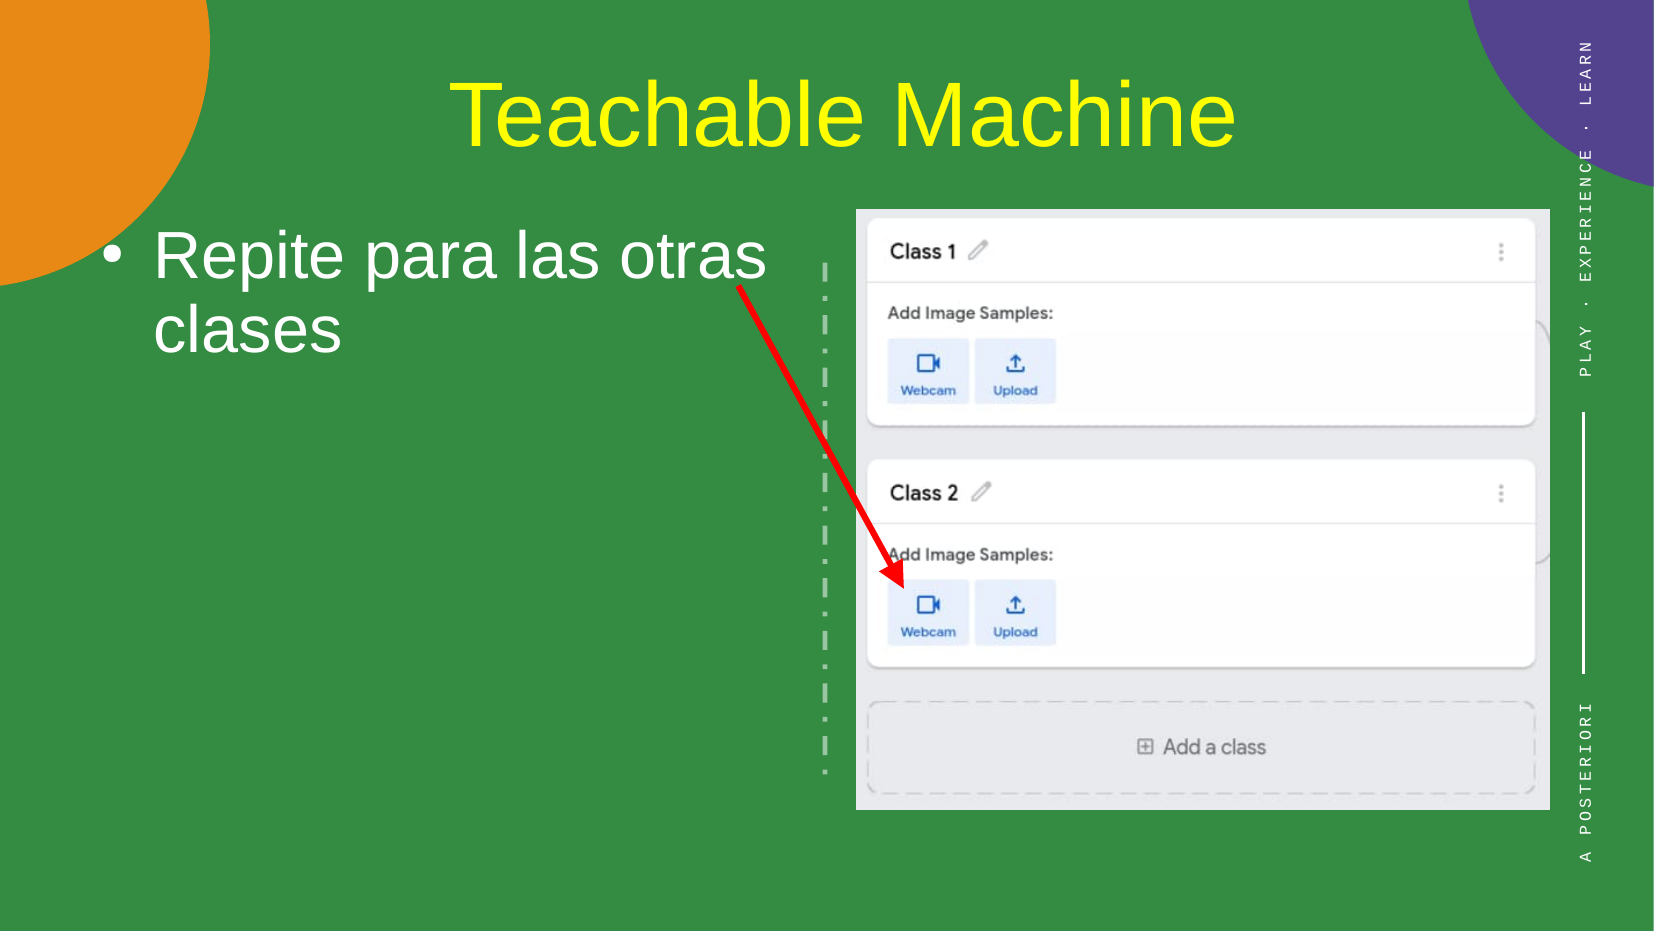

# Teachable Machine
Repite para las otras clases